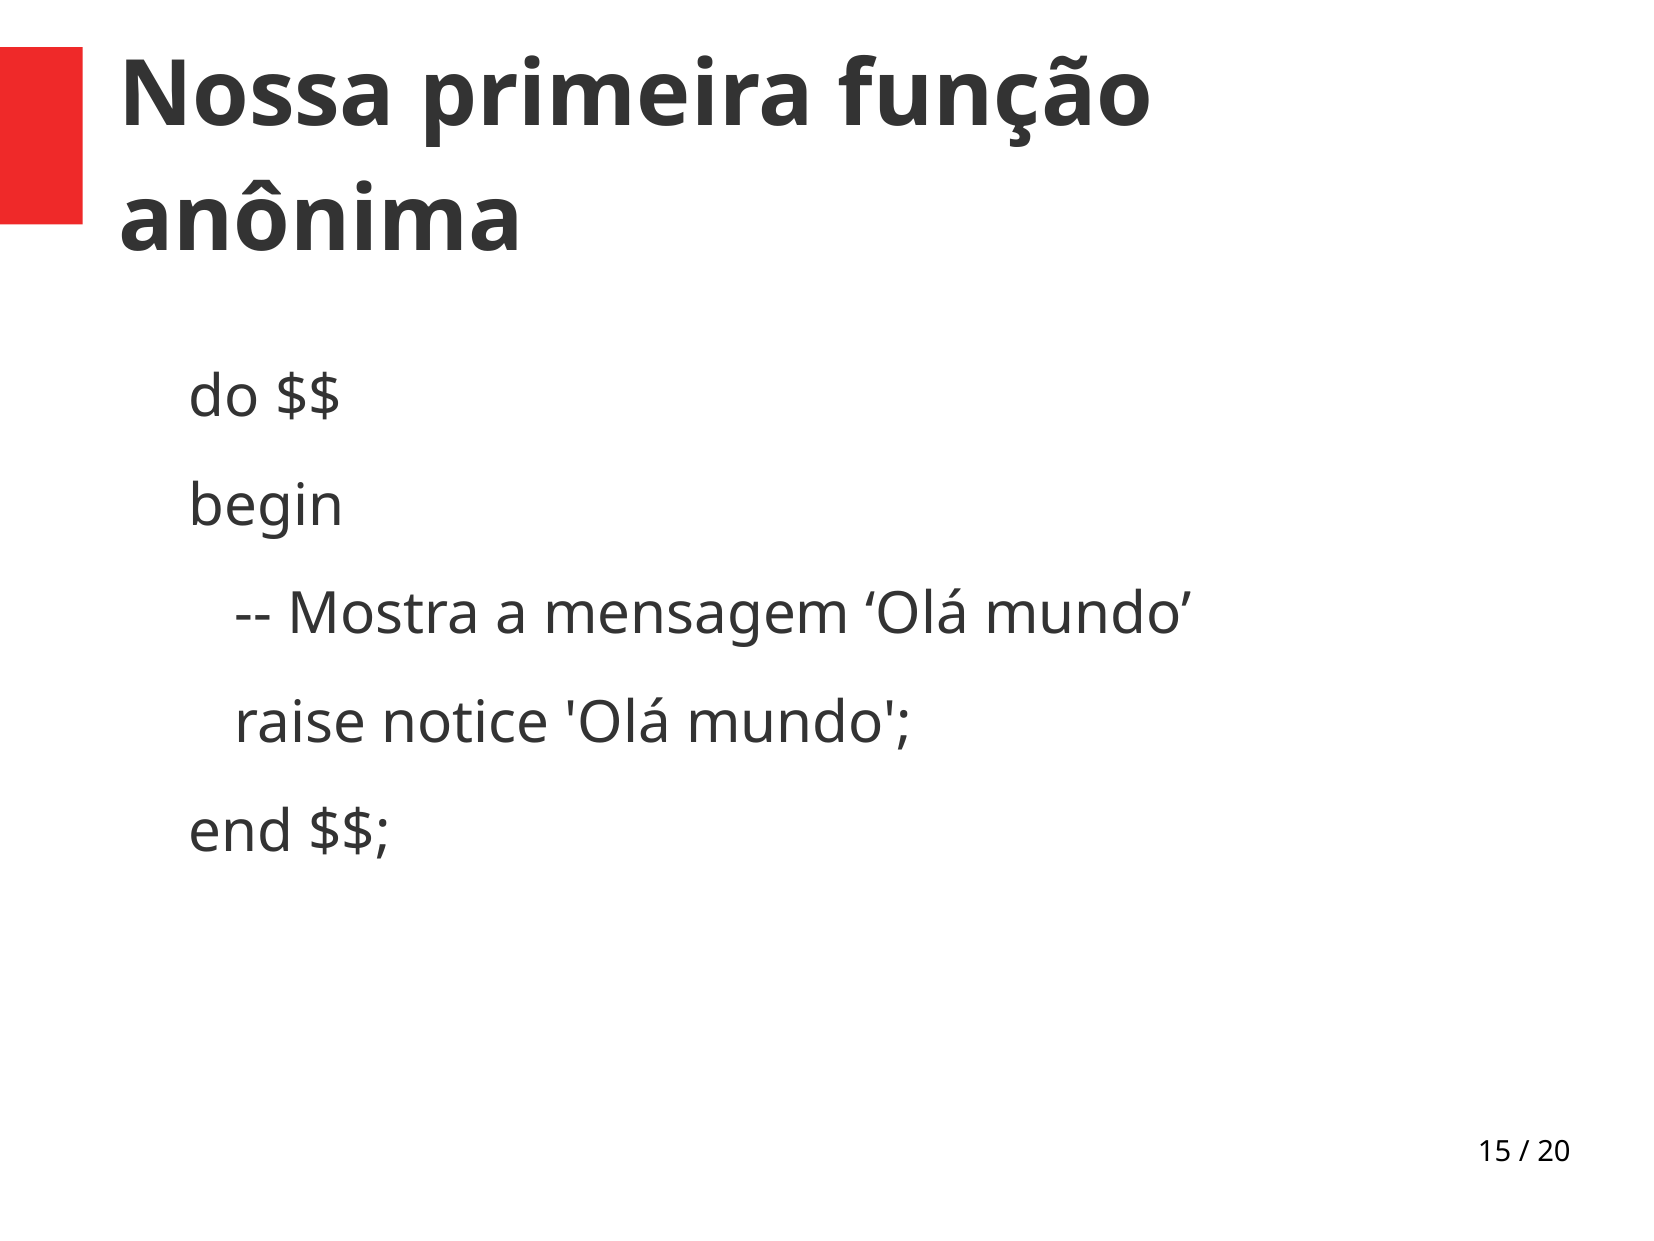

# Nossa primeira função anônima
do $$
begin
 -- Mostra a mensagem ‘Olá mundo’
 raise notice 'Olá mundo';
end $$;
15